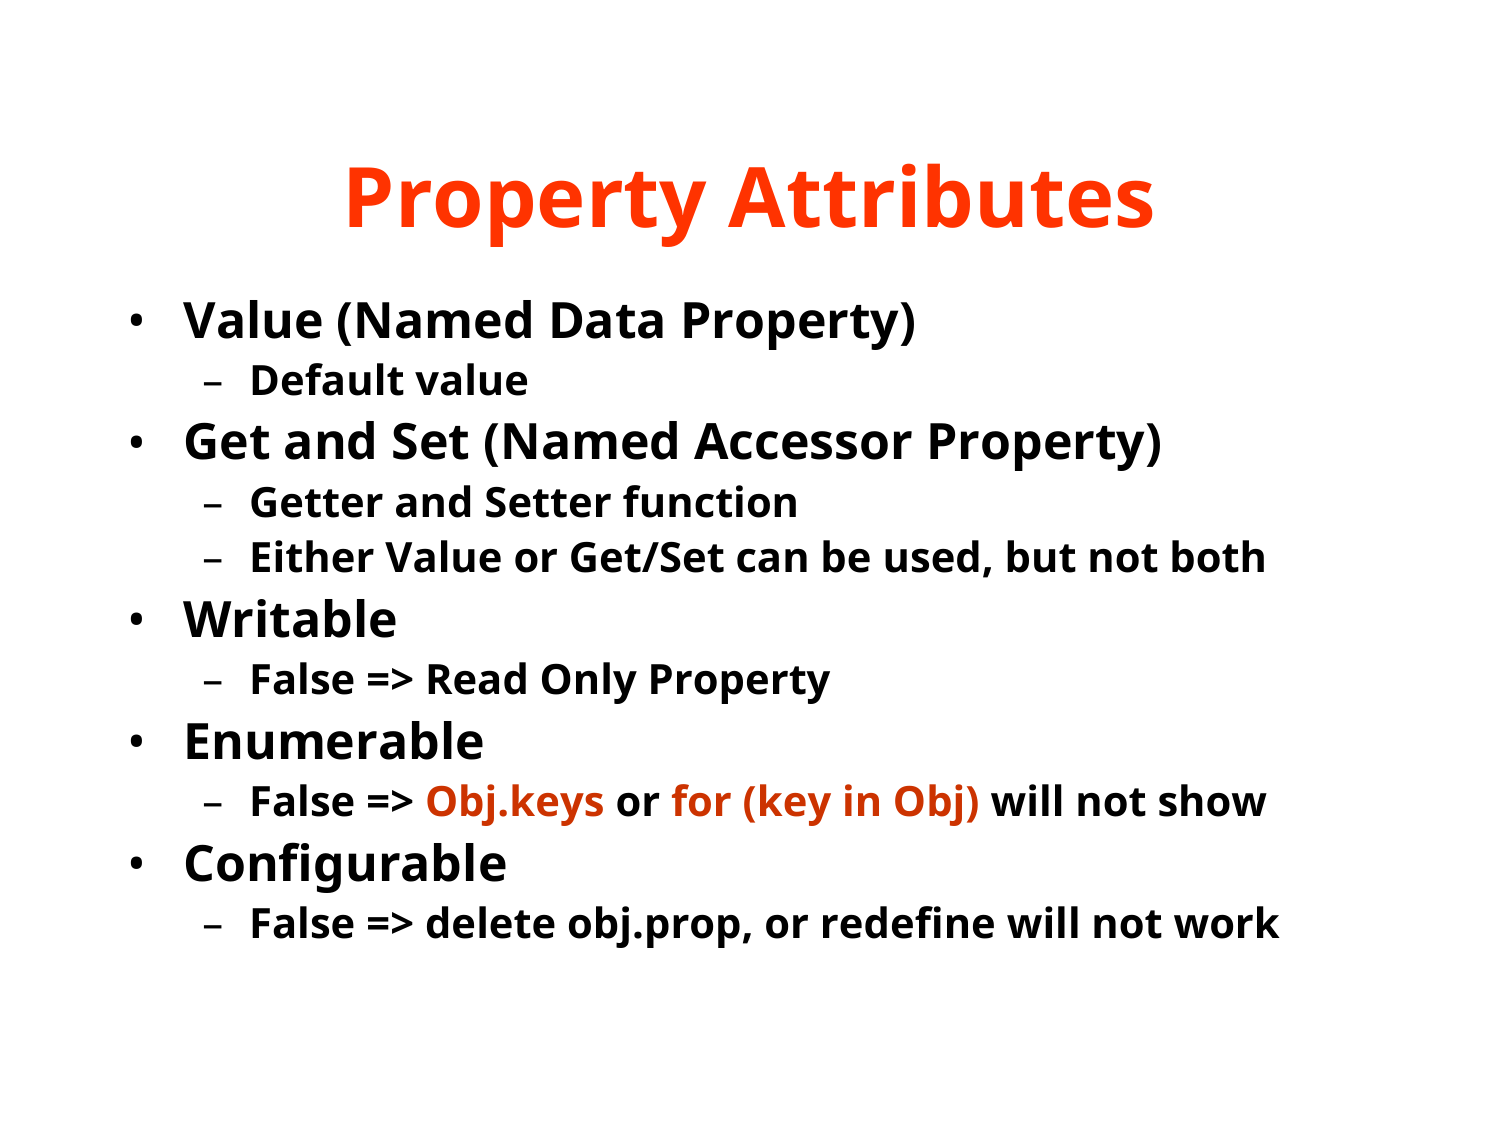

# Property Attributes
Value (Named Data Property)
Default value
Get and Set (Named Accessor Property)
Getter and Setter function
Either Value or Get/Set can be used, but not both
Writable
False => Read Only Property
Enumerable
False => Obj.keys or for (key in Obj) will not show
Configurable
False => delete obj.prop, or redefine will not work